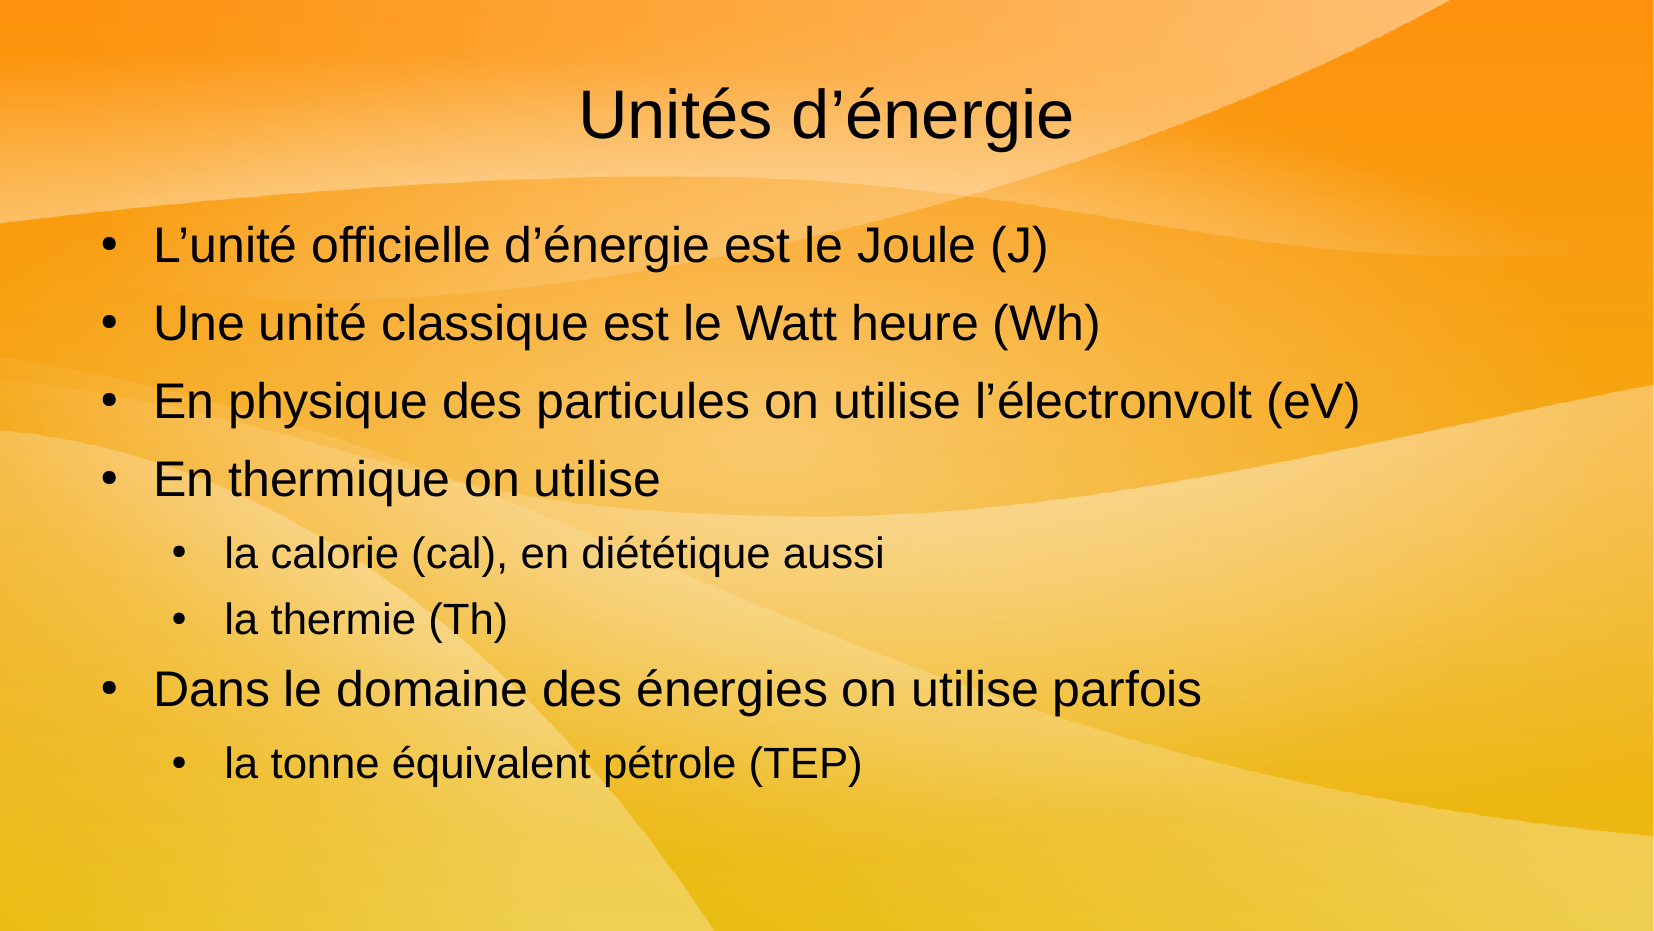

# Unités d’énergie
L’unité officielle d’énergie est le Joule (J)
Une unité classique est le Watt heure (Wh)
En physique des particules on utilise l’électronvolt (eV)
En thermique on utilise
la calorie (cal), en diététique aussi
la thermie (Th)
Dans le domaine des énergies on utilise parfois
la tonne équivalent pétrole (TEP)